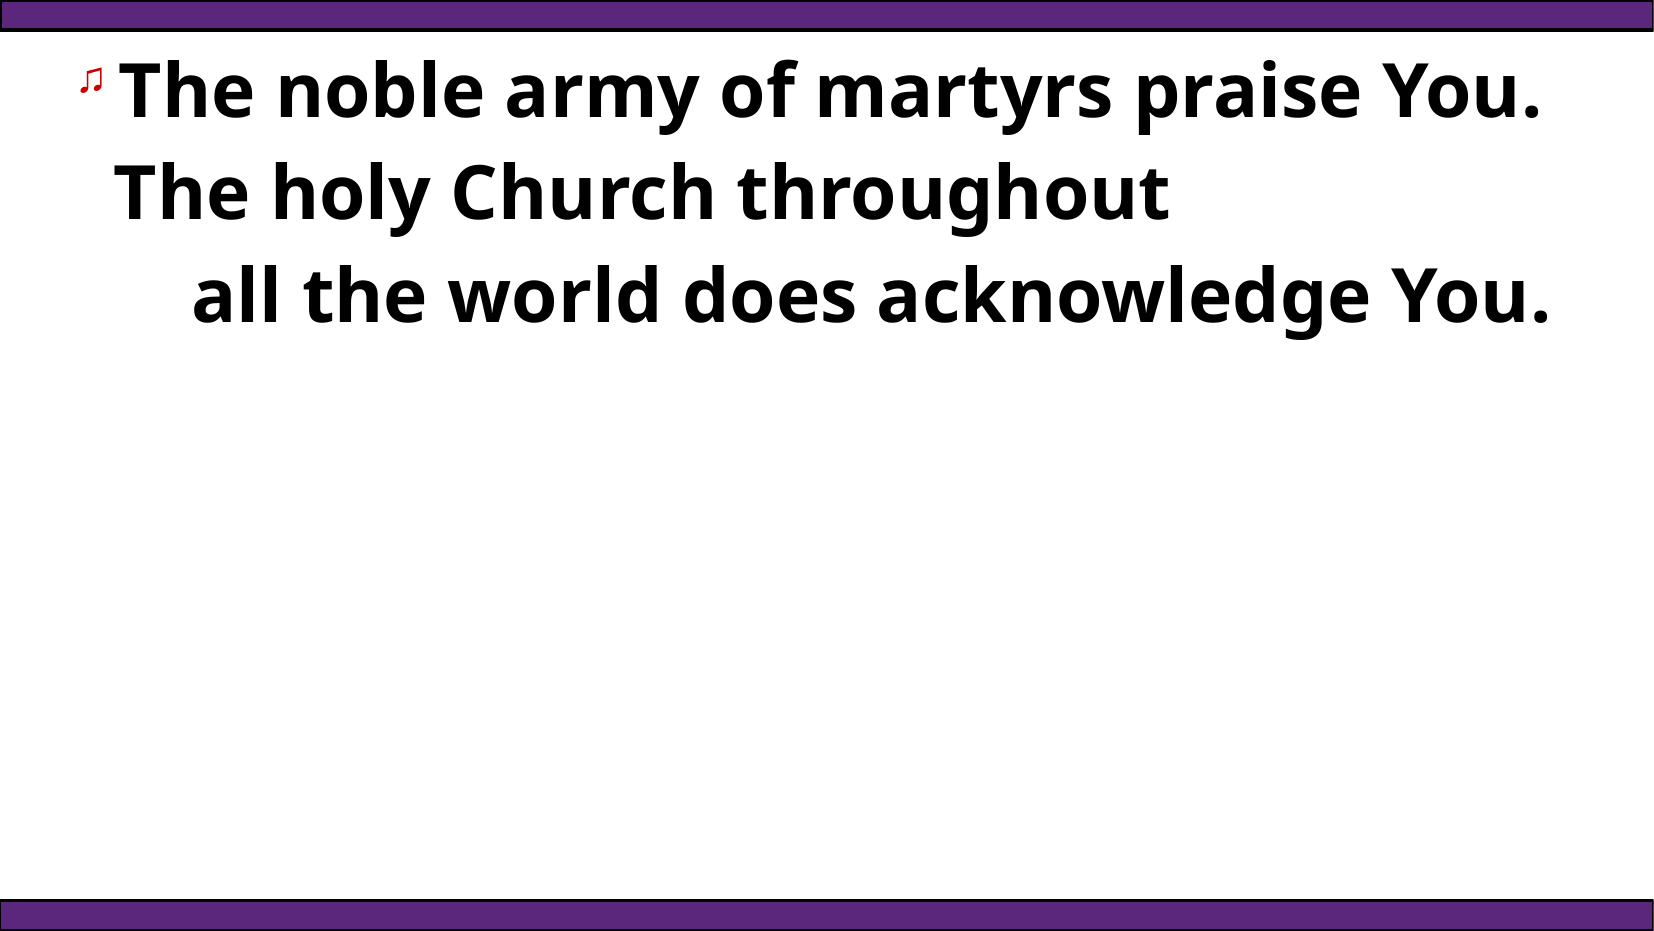

♫ The noble army of martyrs praise You.
 The holy Church throughout
 all the world does acknowledge You.